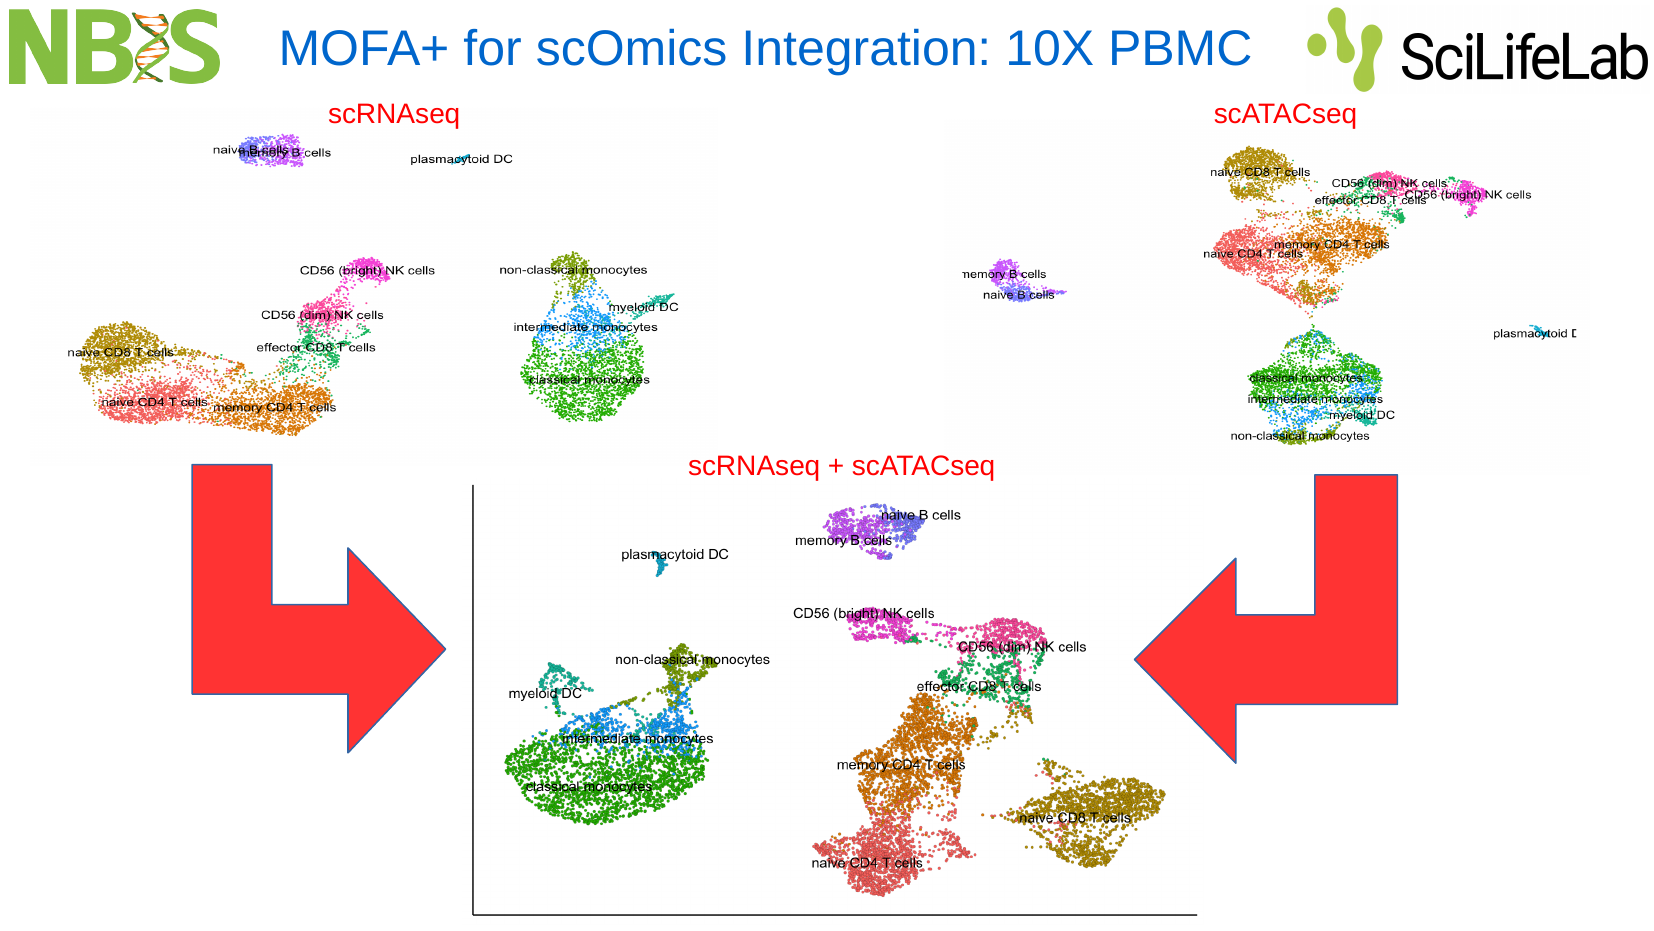

MOFA+ for scOmics Integration: 10X PBMC
scATACseq
scRNAseq
scRNAseq + scATACseq